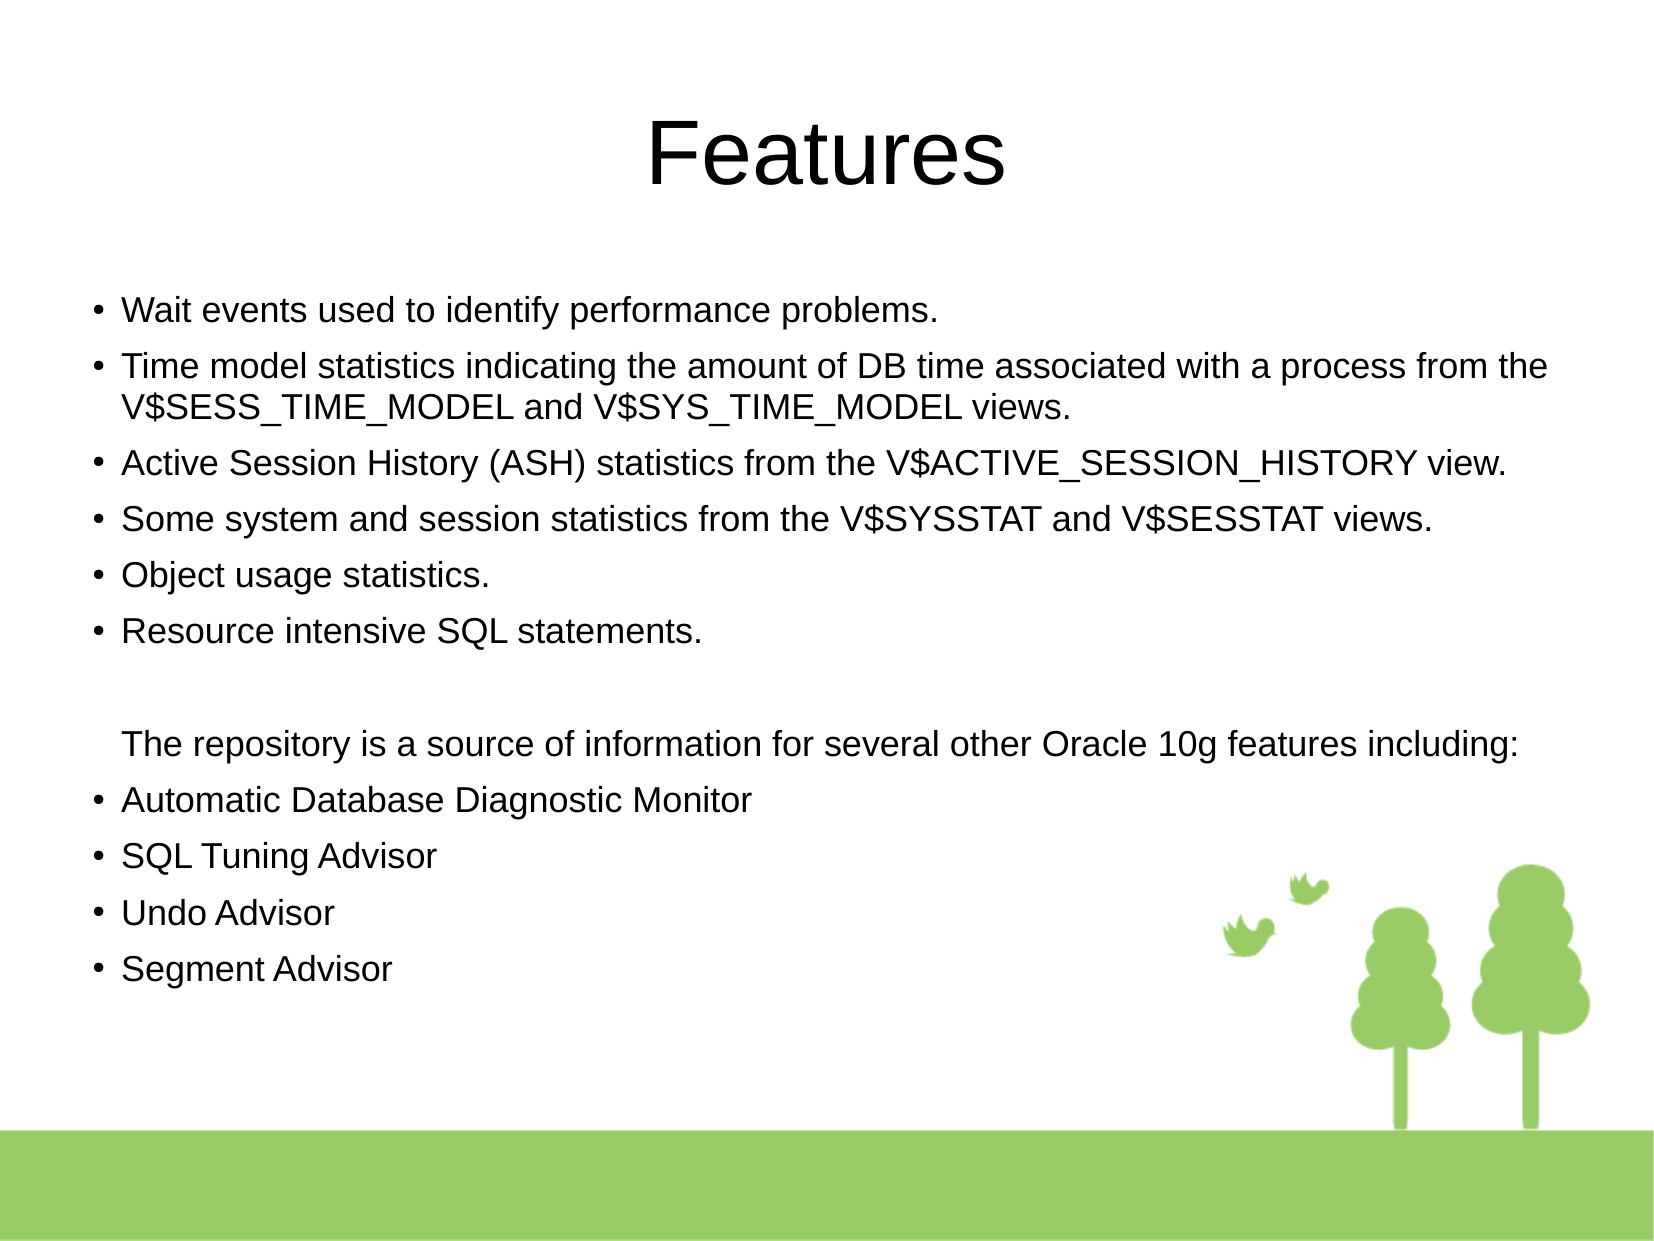

# Features
Wait events used to identify performance problems.
Time model statistics indicating the amount of DB time associated with a process from the V$SESS_TIME_MODEL and V$SYS_TIME_MODEL views.
Active Session History (ASH) statistics from the V$ACTIVE_SESSION_HISTORY view.
Some system and session statistics from the V$SYSSTAT and V$SESSTAT views.
Object usage statistics.
Resource intensive SQL statements.
The repository is a source of information for several other Oracle 10g features including:
Automatic Database Diagnostic Monitor
SQL Tuning Advisor
Undo Advisor
Segment Advisor